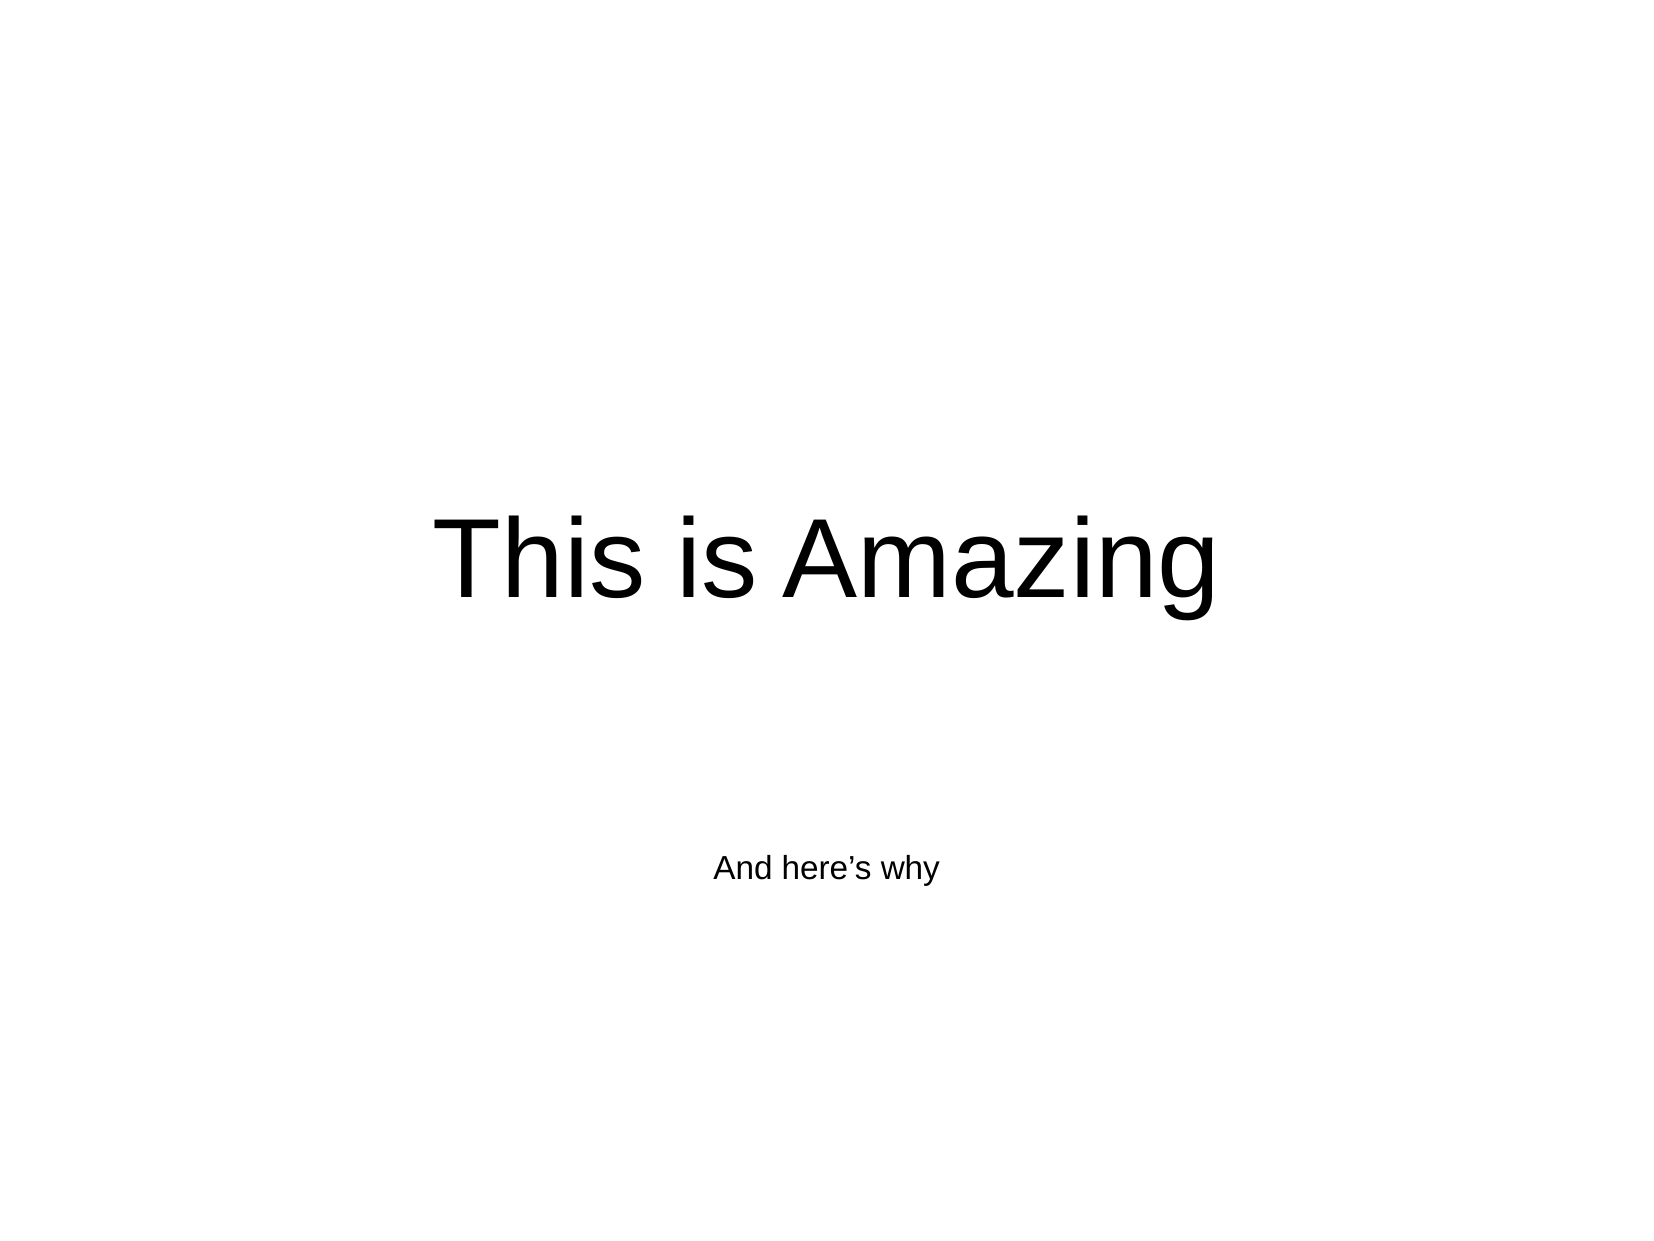

# This is Amazing And here’s why